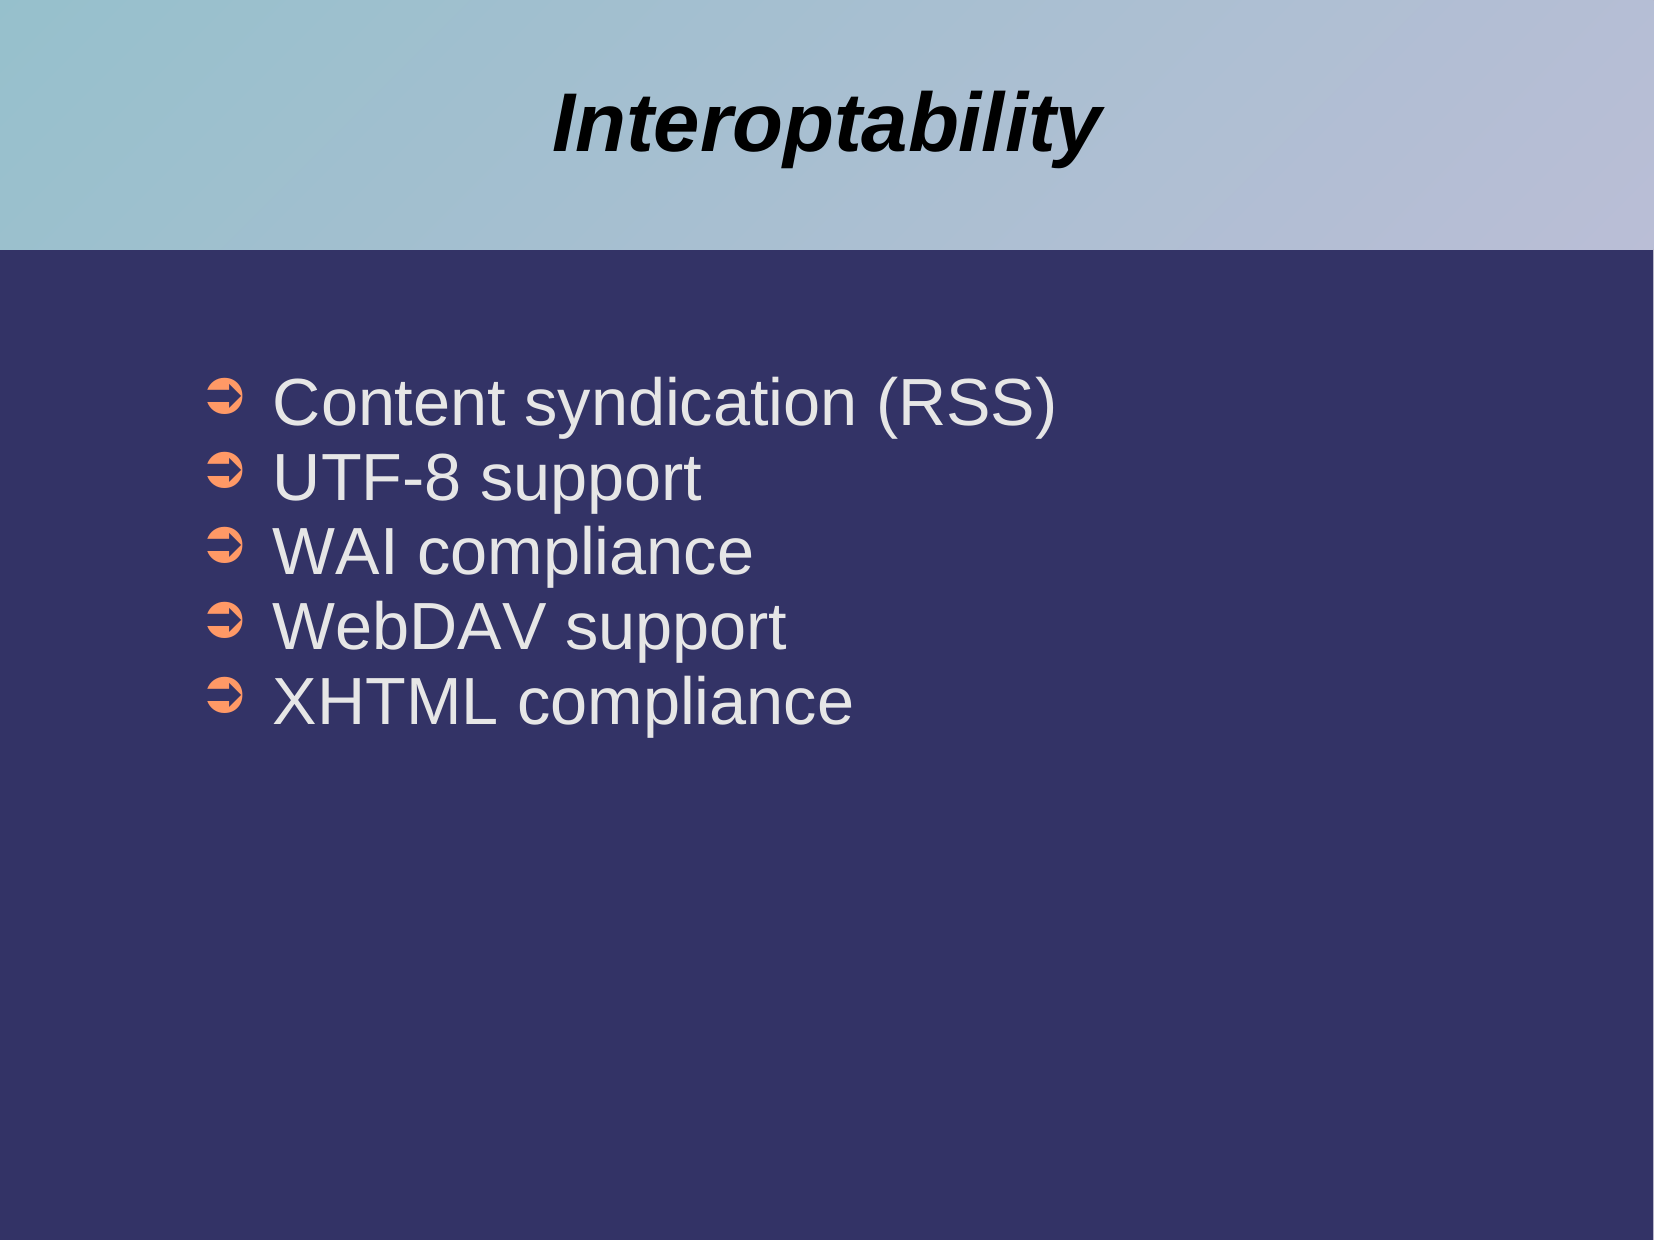

# Interoptability
Content syndication (RSS)
UTF-8 support
WAI compliance
WebDAV support
XHTML compliance